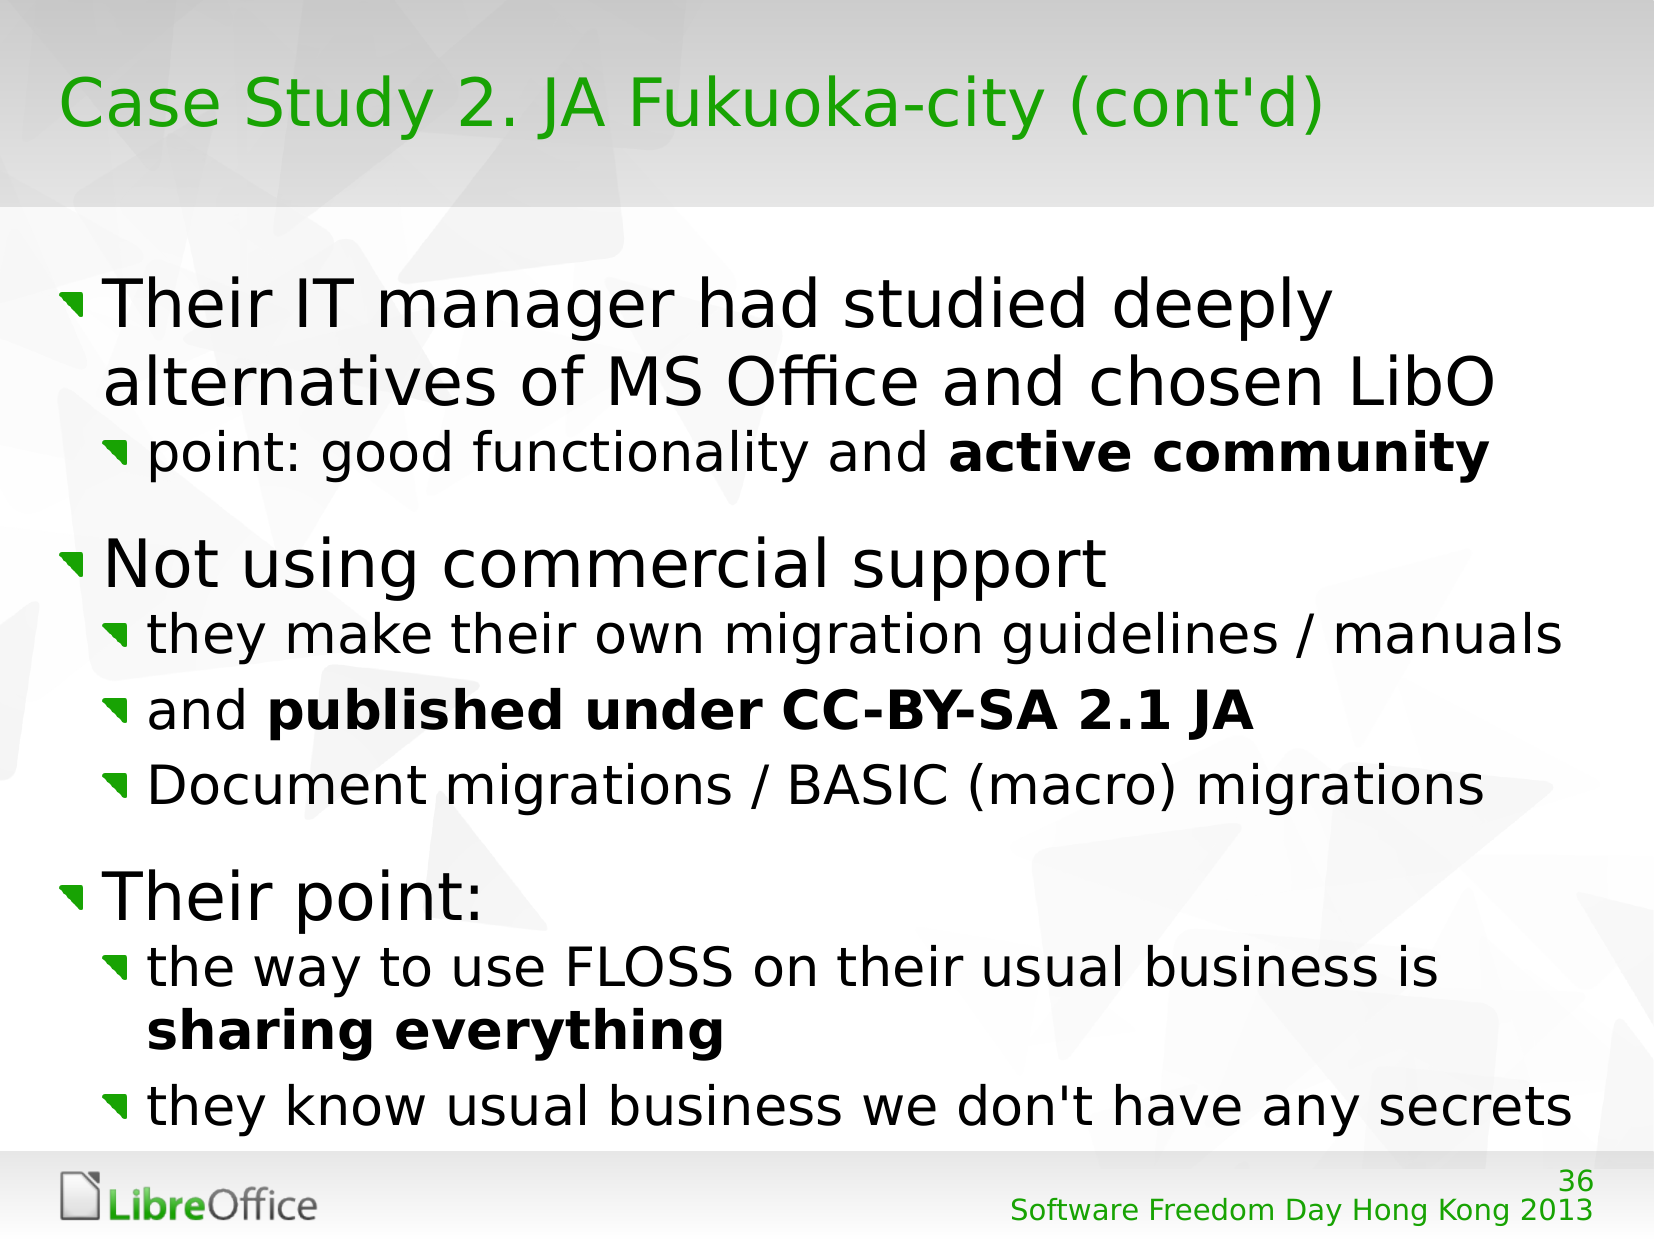

# Case Study 2. JA Fukuoka-city (cont'd)
Their IT manager had studied deeply alternatives of MS Office and chosen LibO
point: good functionality and active community
Not using commercial support
they make their own migration guidelines / manuals
and published under CC-BY-SA 2.1 JA
Document migrations / BASIC (macro) migrations
Their point:
the way to use FLOSS on their usual business is sharing everything
they know usual business we don't have any secrets
36
Software Freedom Day Hong Kong 2013